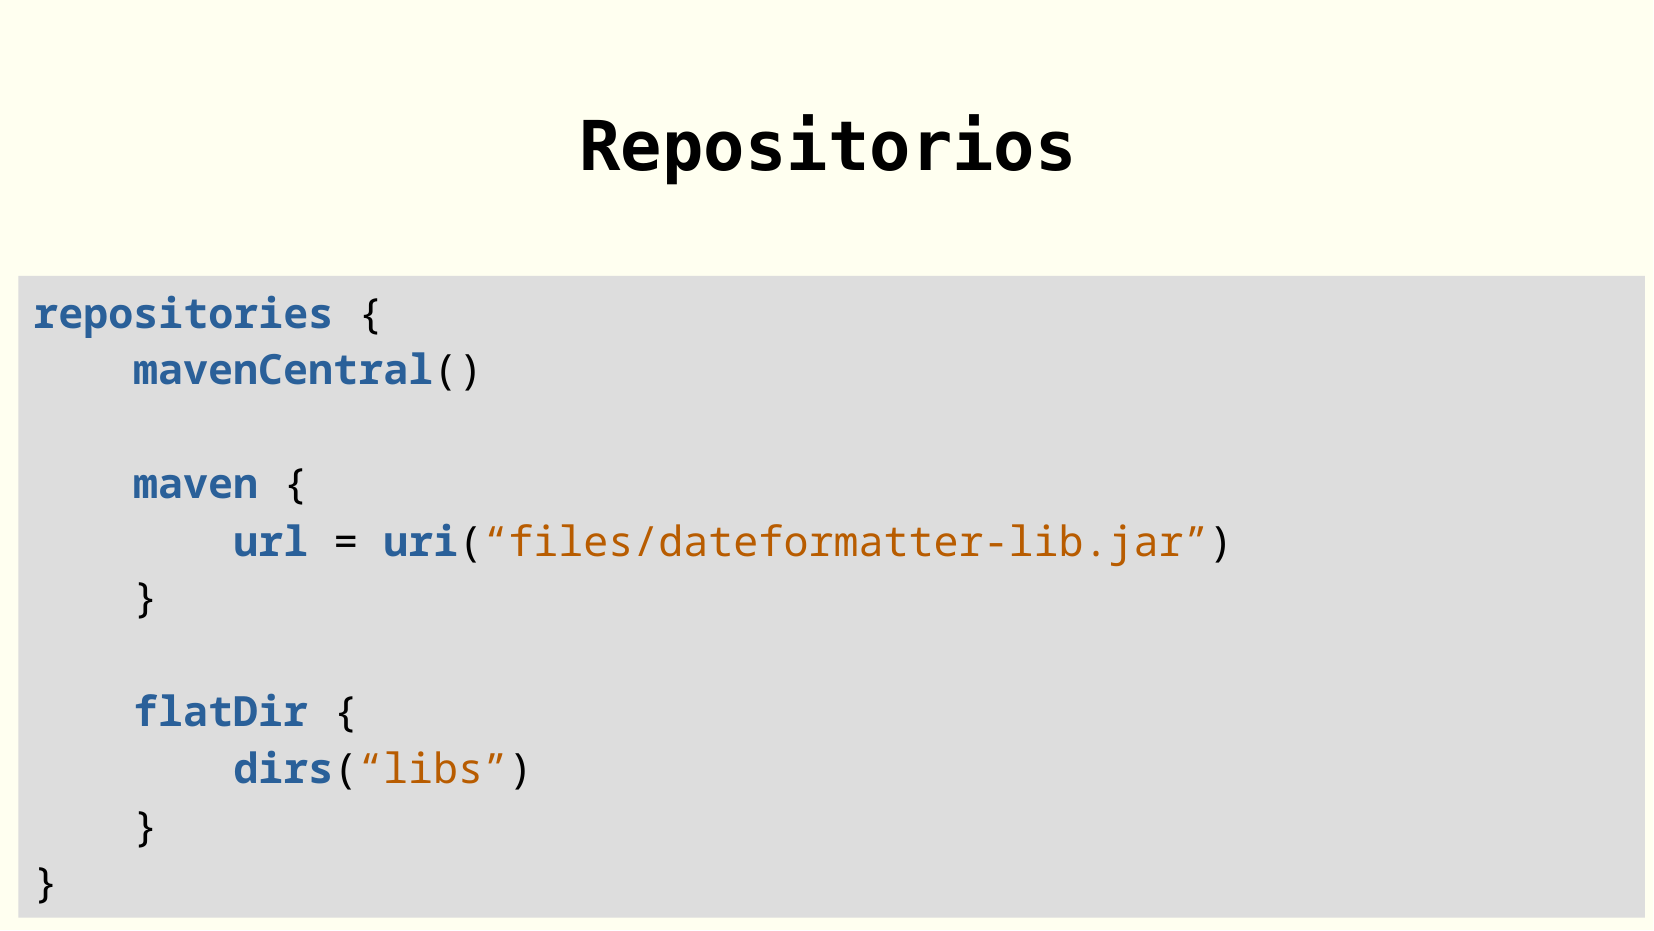

# Repositorios
repositories {
 mavenCentral()
 maven {
 url = uri(“files/dateformatter-lib.jar”)
 }
 flatDir {
 dirs(“libs”)
 }
}